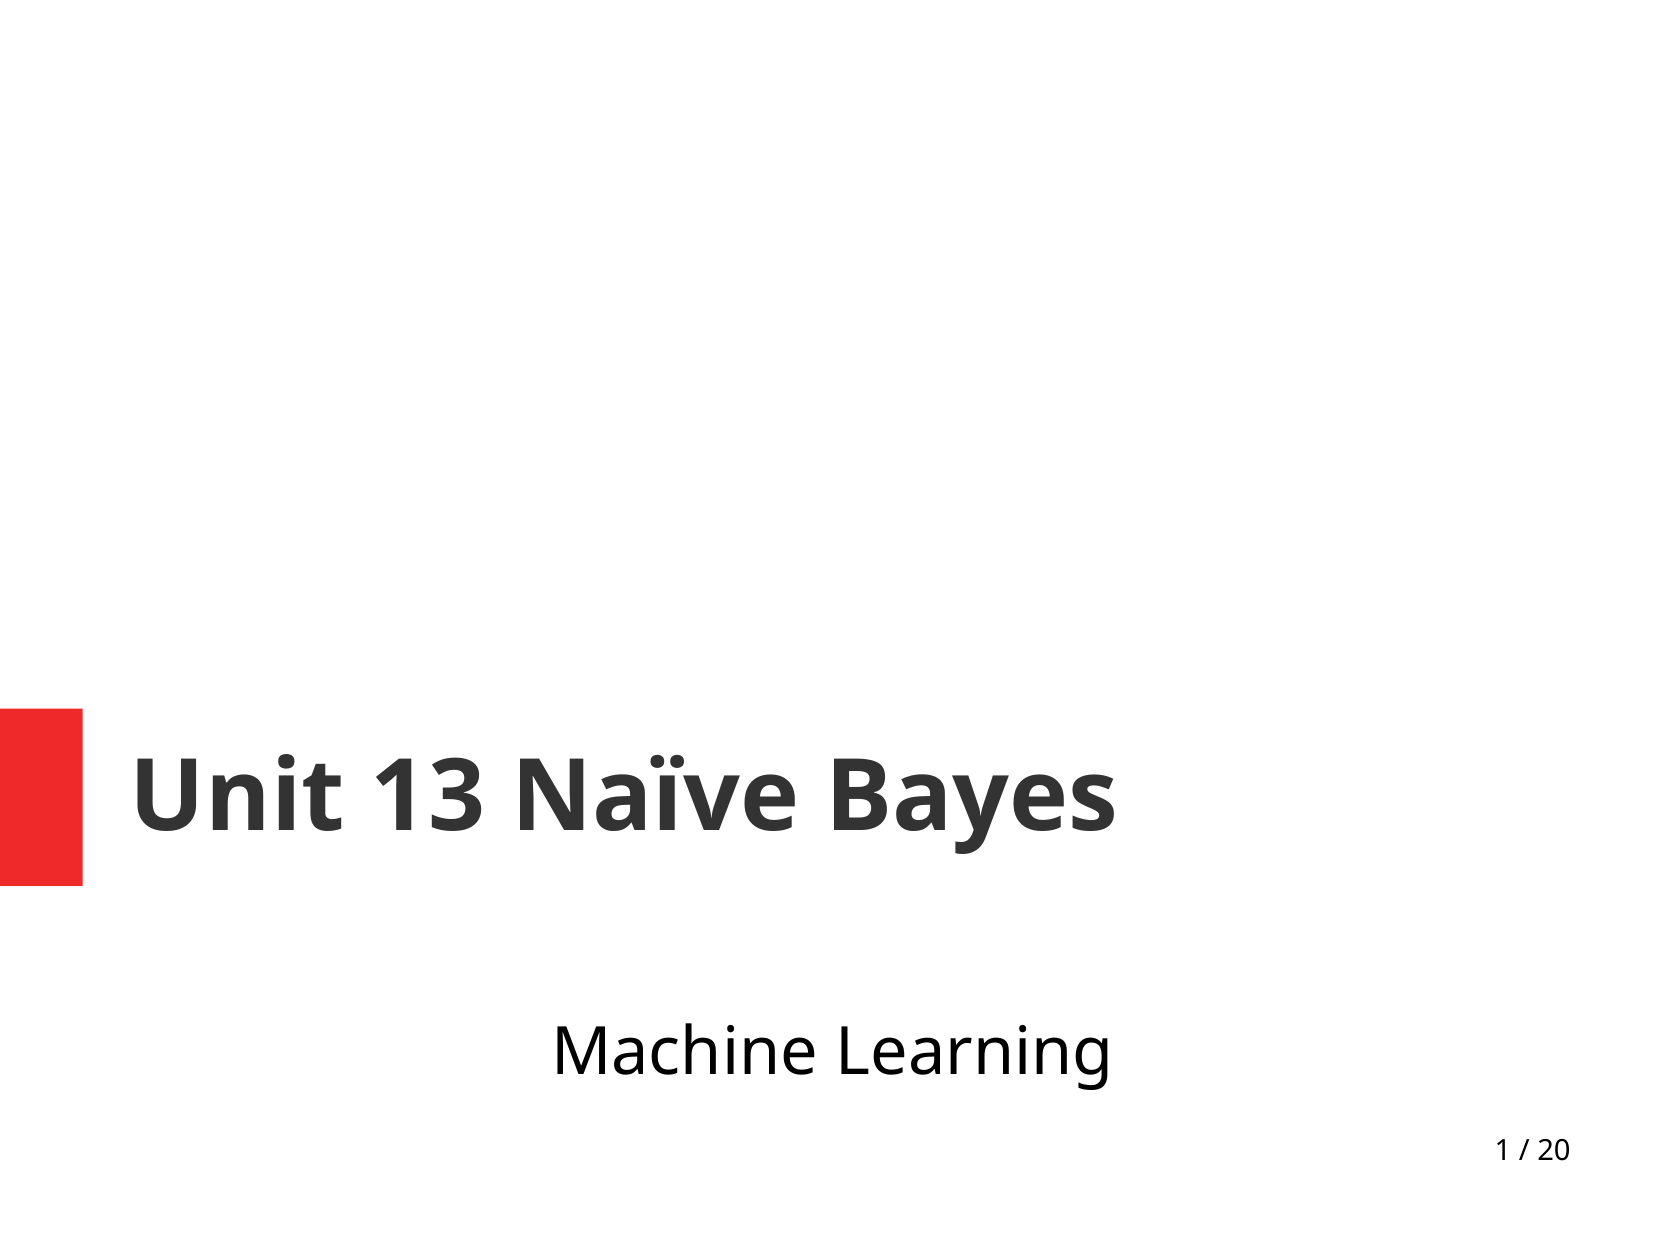

# Unit 13 Naïve Bayes
Machine Learning
1